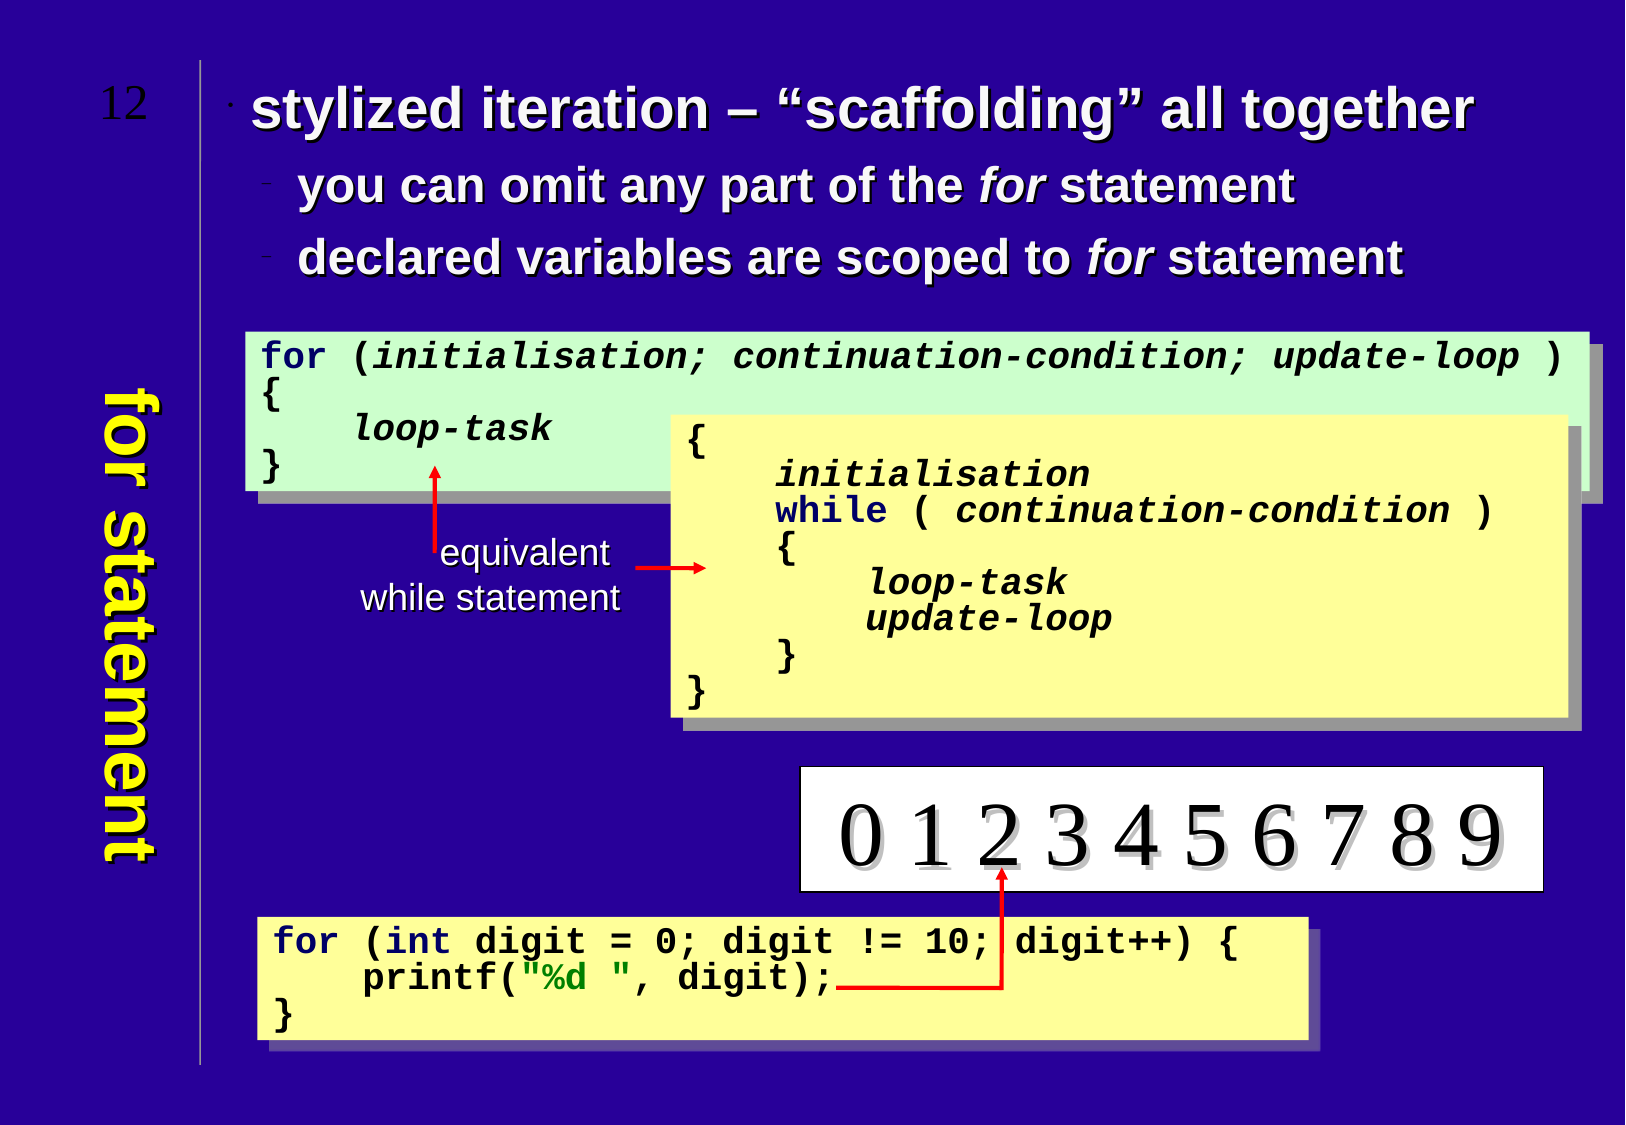

12
 stylized iteration – “scaffolding” all together
you can omit any part of the for statement
declared variables are scoped to for statement
# for statement
for (initialisation; continuation-condition; update-loop )
{
 loop-task
}
{
 initialisation
 while ( continuation-condition )
 {
 loop-task
 update-loop
 }
}
equivalent
while statement
 0 1 2 3 4 5 6 7 8 9
for (int digit = 0; digit != 10; digit++) {
 printf("%d ", digit);
}